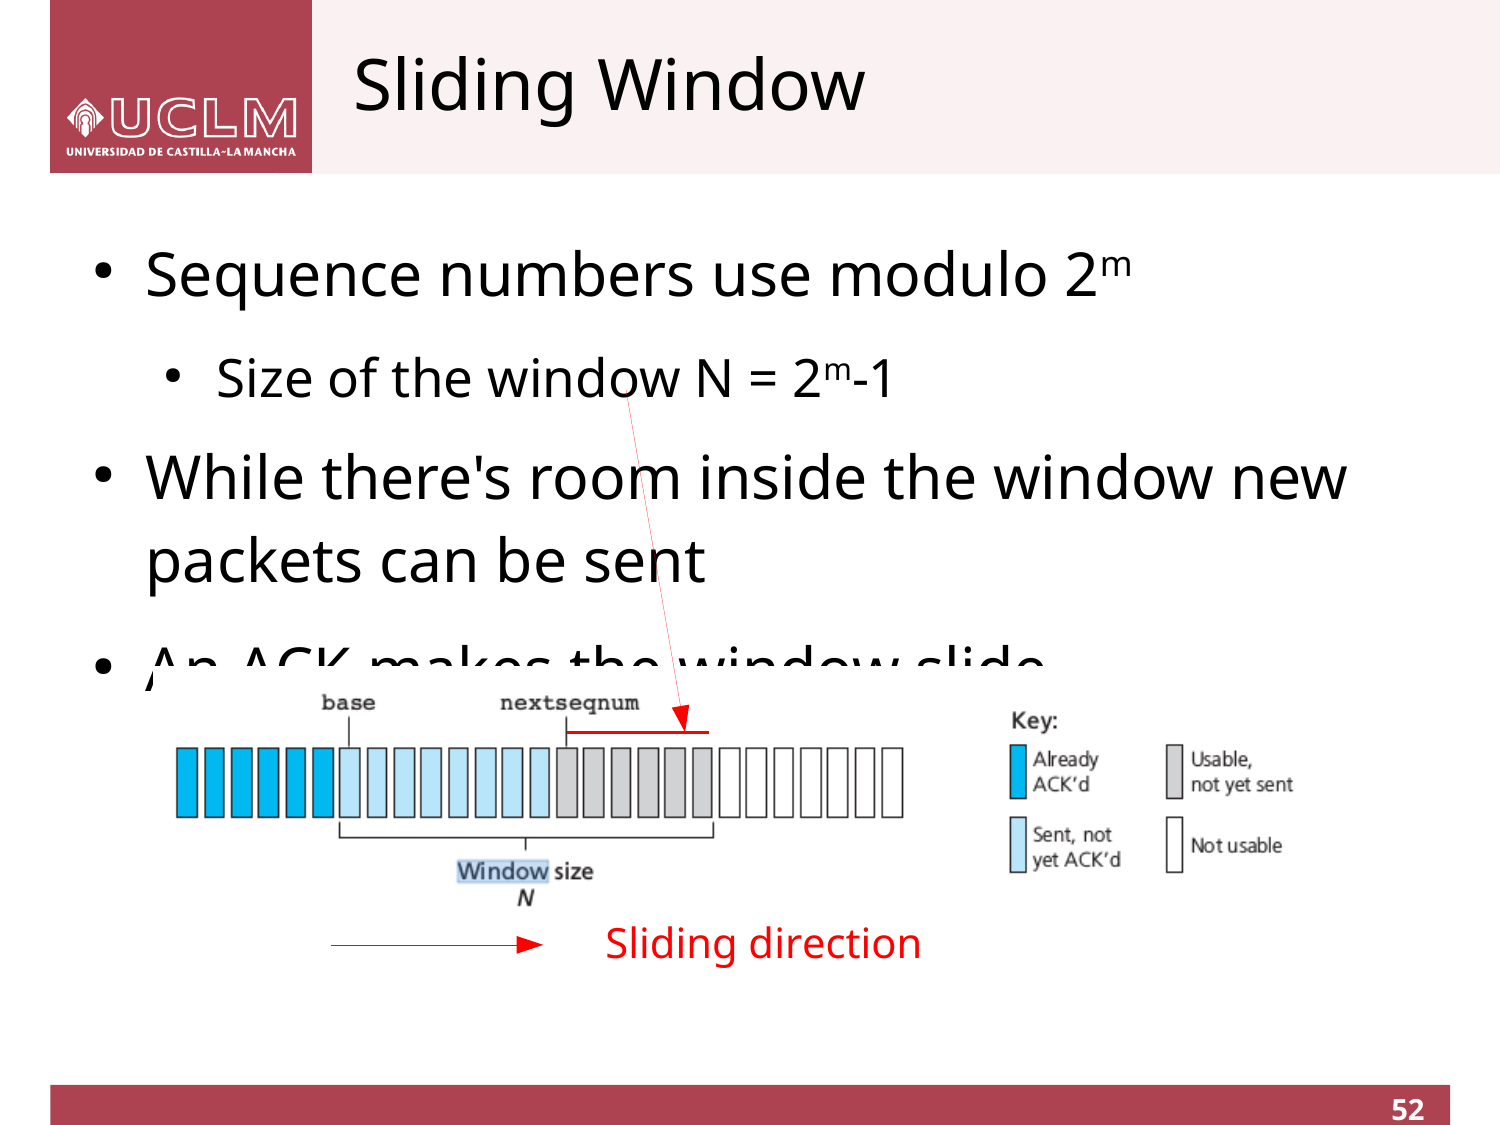

# Sliding Window
Sequence numbers use modulo 2m
Size of the window N = 2m-1
While there's room inside the window new packets can be sent
An ACK makes the window slide
Sliding direction
52